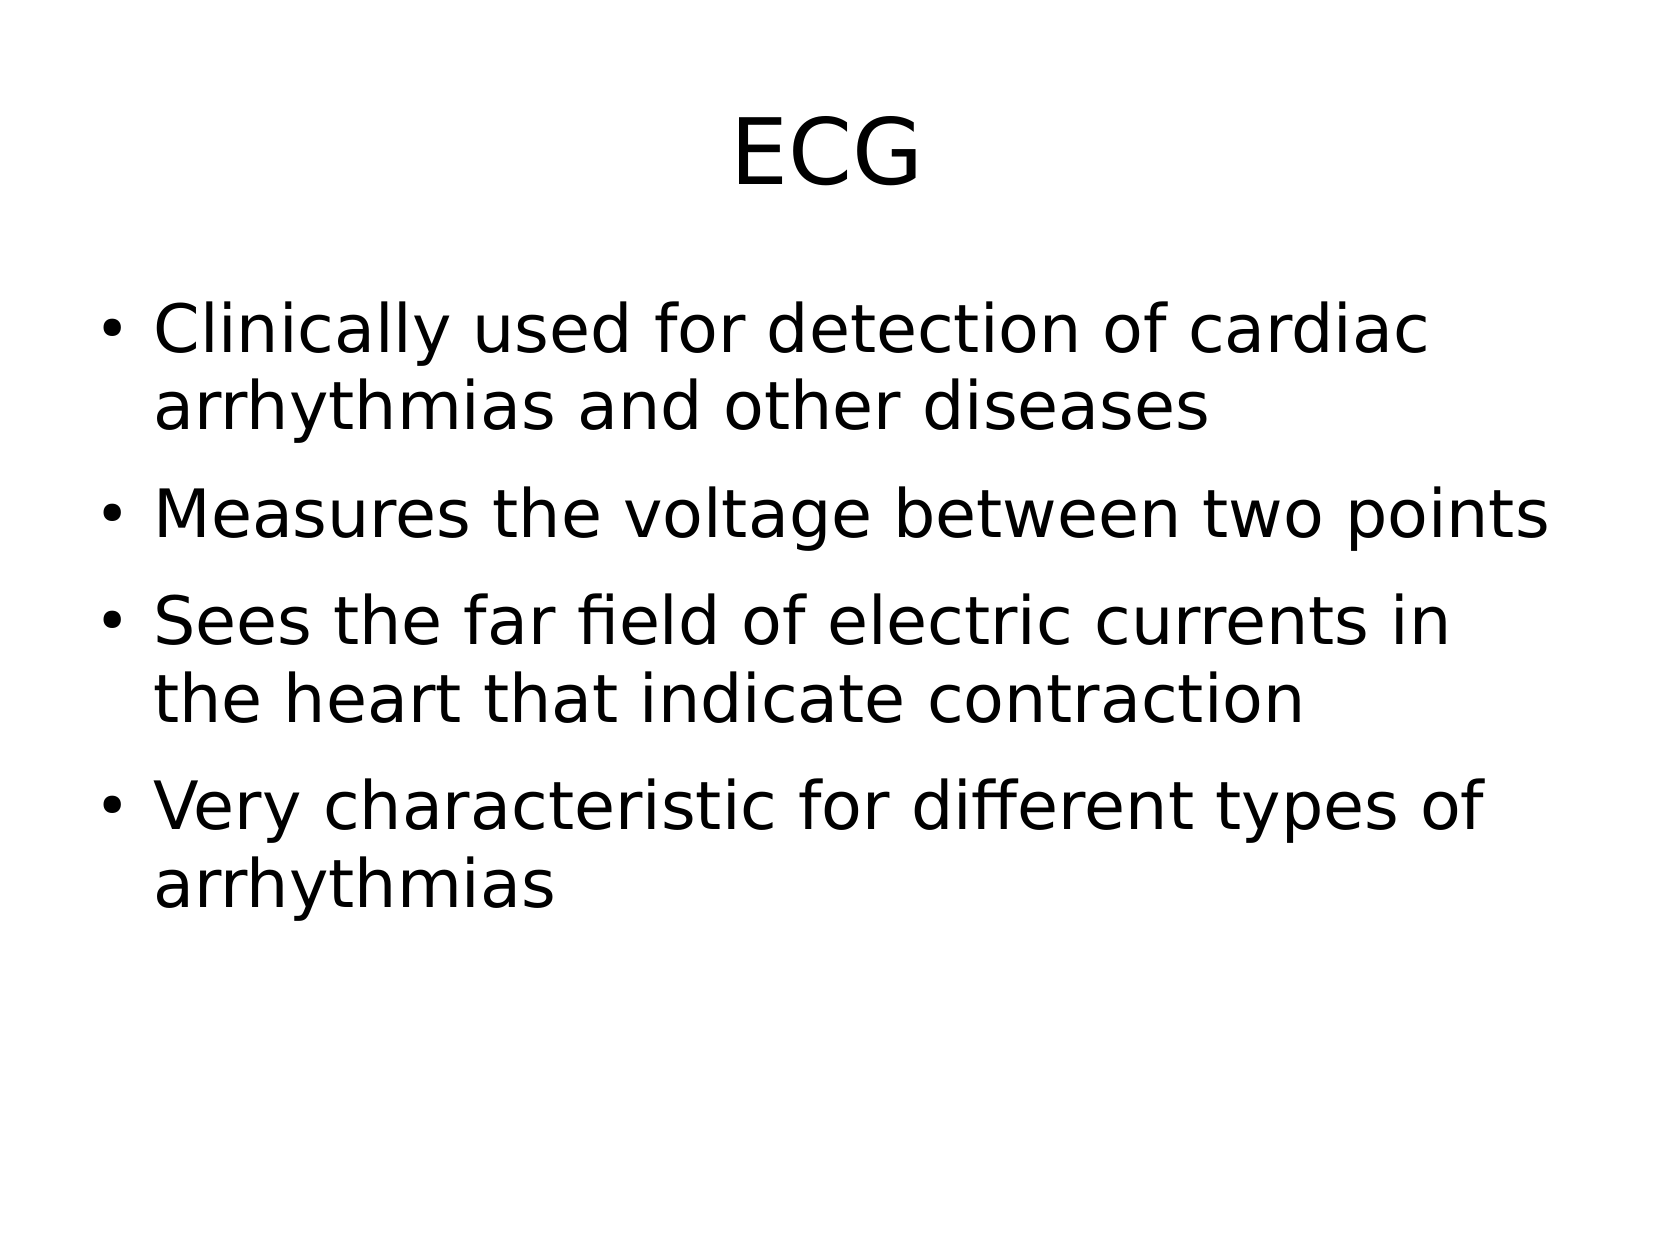

# ECG
Clinically used for detection of cardiac arrhythmias and other diseases
Measures the voltage between two points
Sees the far field of electric currents in the heart that indicate contraction
Very characteristic for different types of arrhythmias